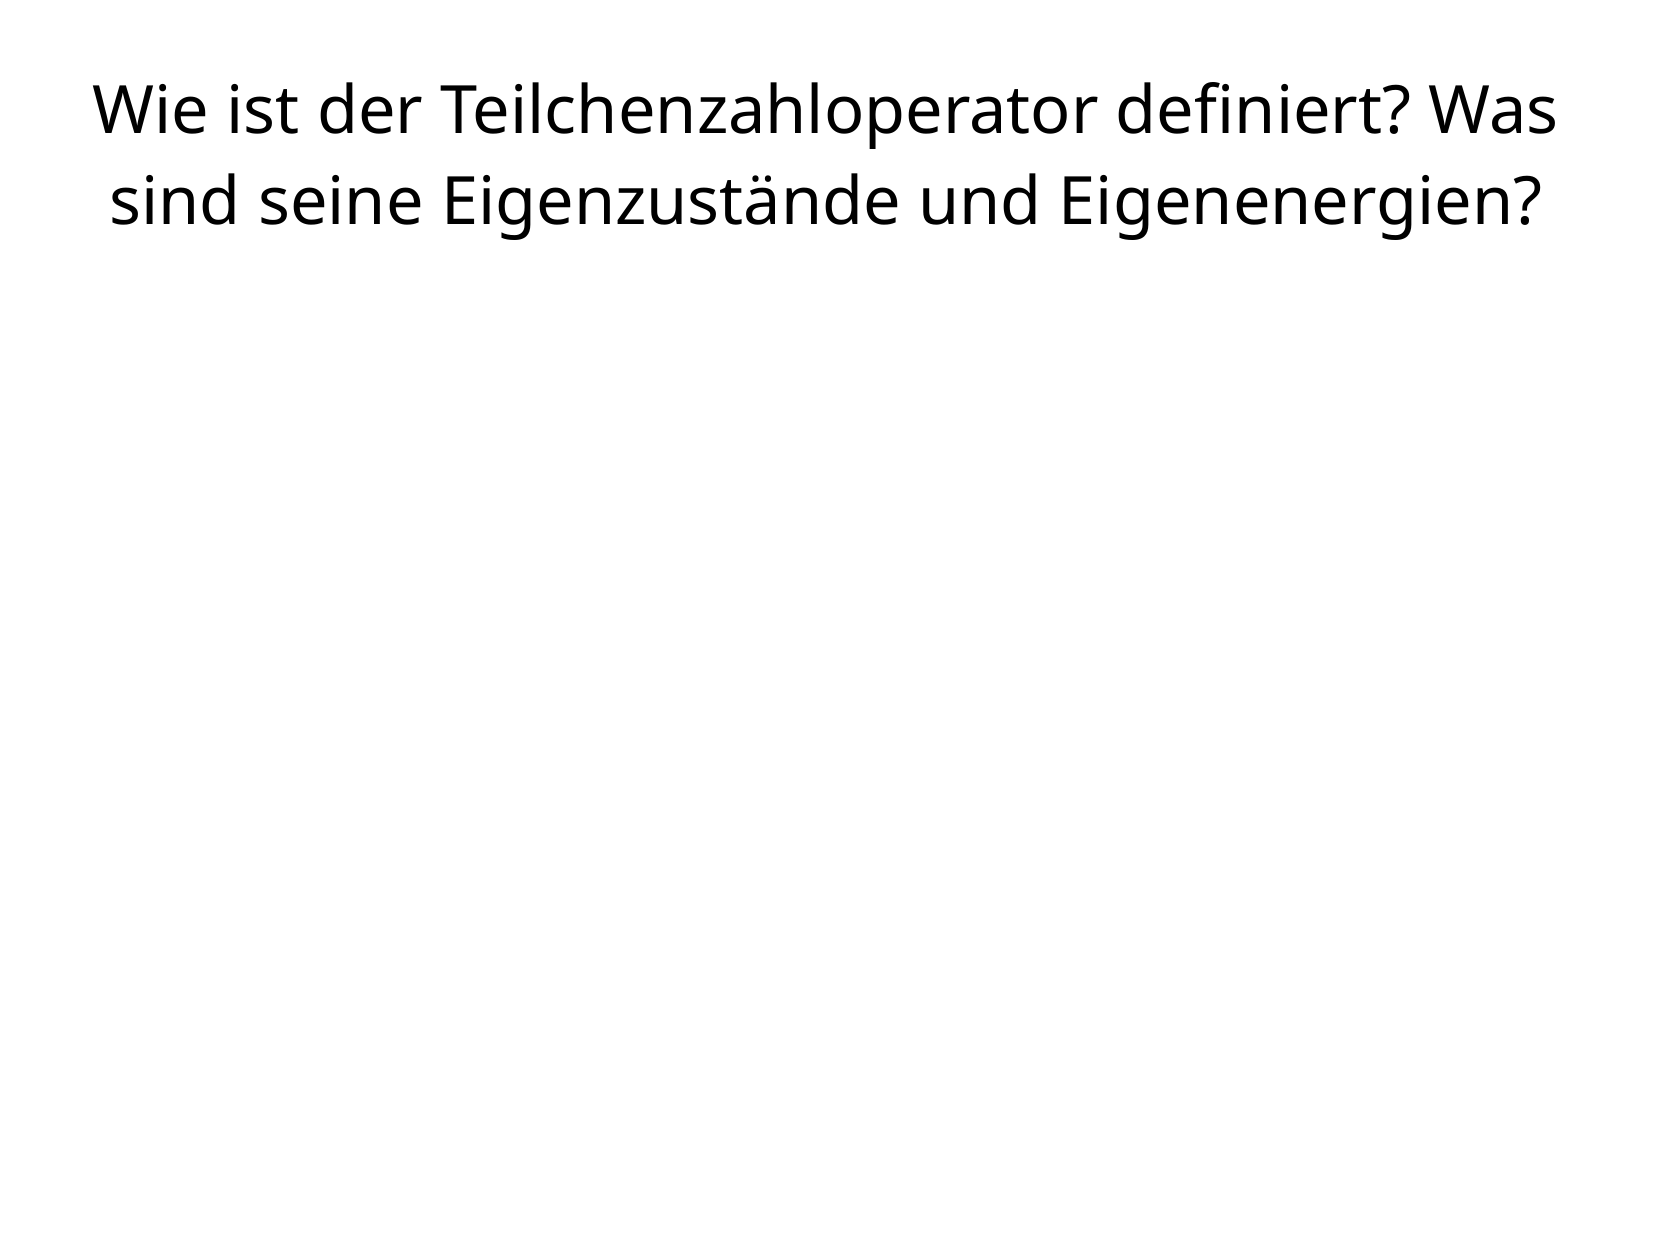

# Wie ist der Teilchenzahloperator definiert? Was sind seine Eigenzustände und Eigenenergien?